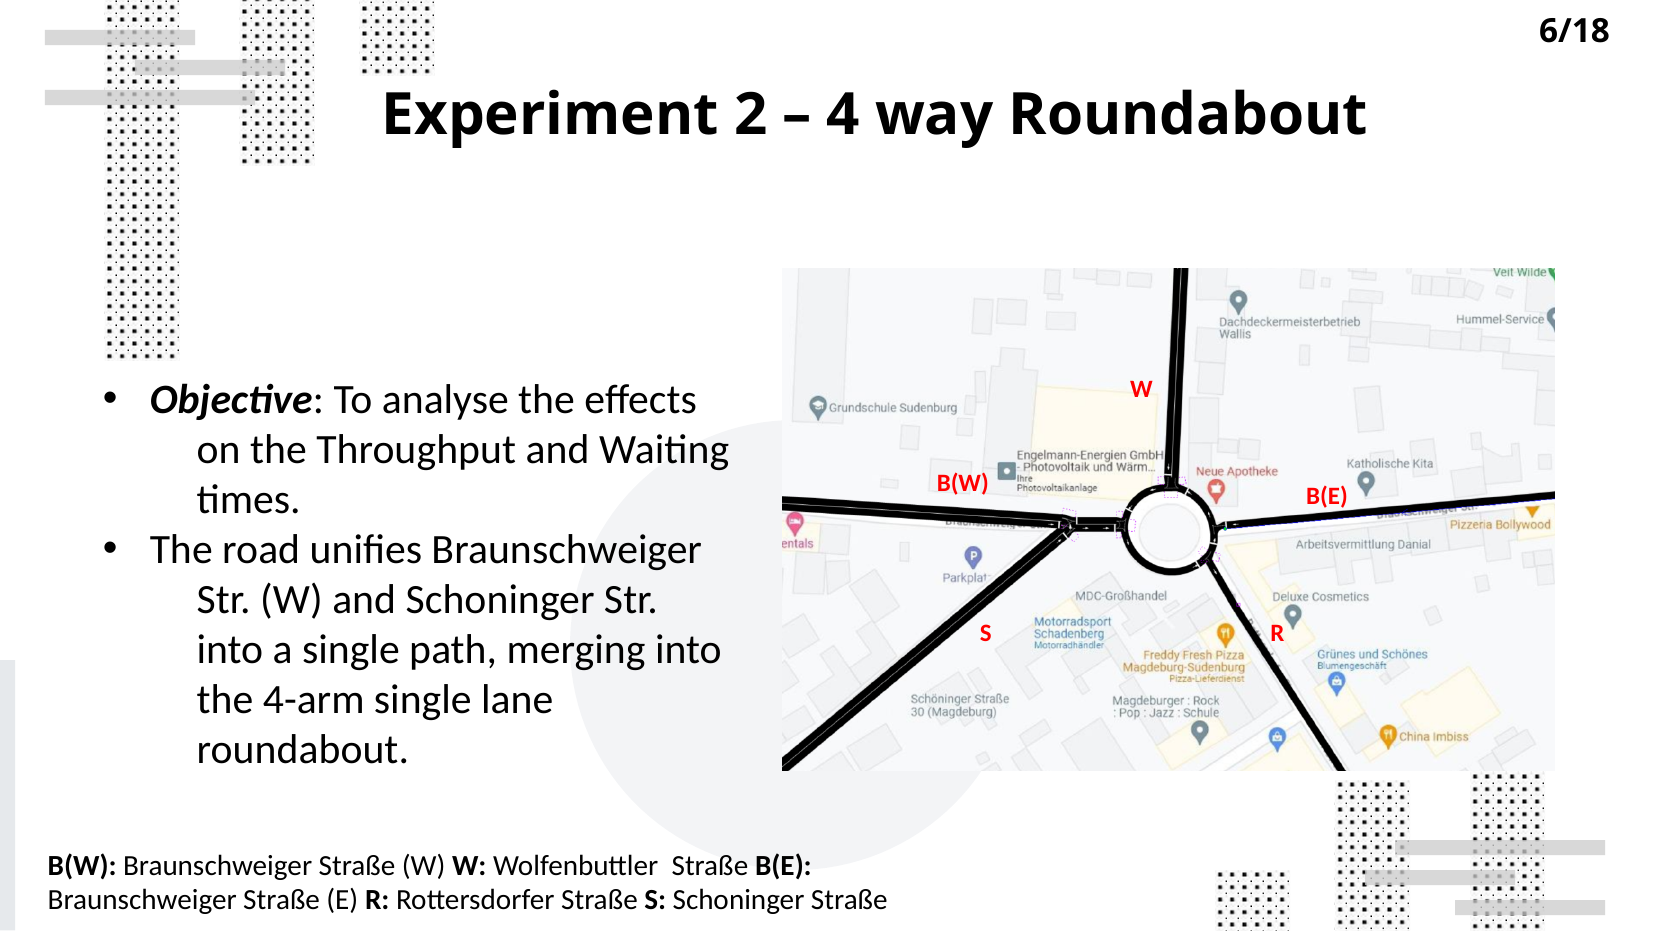

6/18
Experiment 2 – 4 way Roundabout
Objective: To analyse the effects on the Throughput and Waiting times.
The road unifies Braunschweiger Str. (W) and Schoninger Str. into a single path, merging into the 4-arm single lane roundabout.
W
B(W)
B(E)
S
R
B(W): Braunschweiger Straße (W) W: Wolfenbuttler Straße B(E): Braunschweiger Straße (E) R: Rottersdorfer Straße S: Schoninger Straße